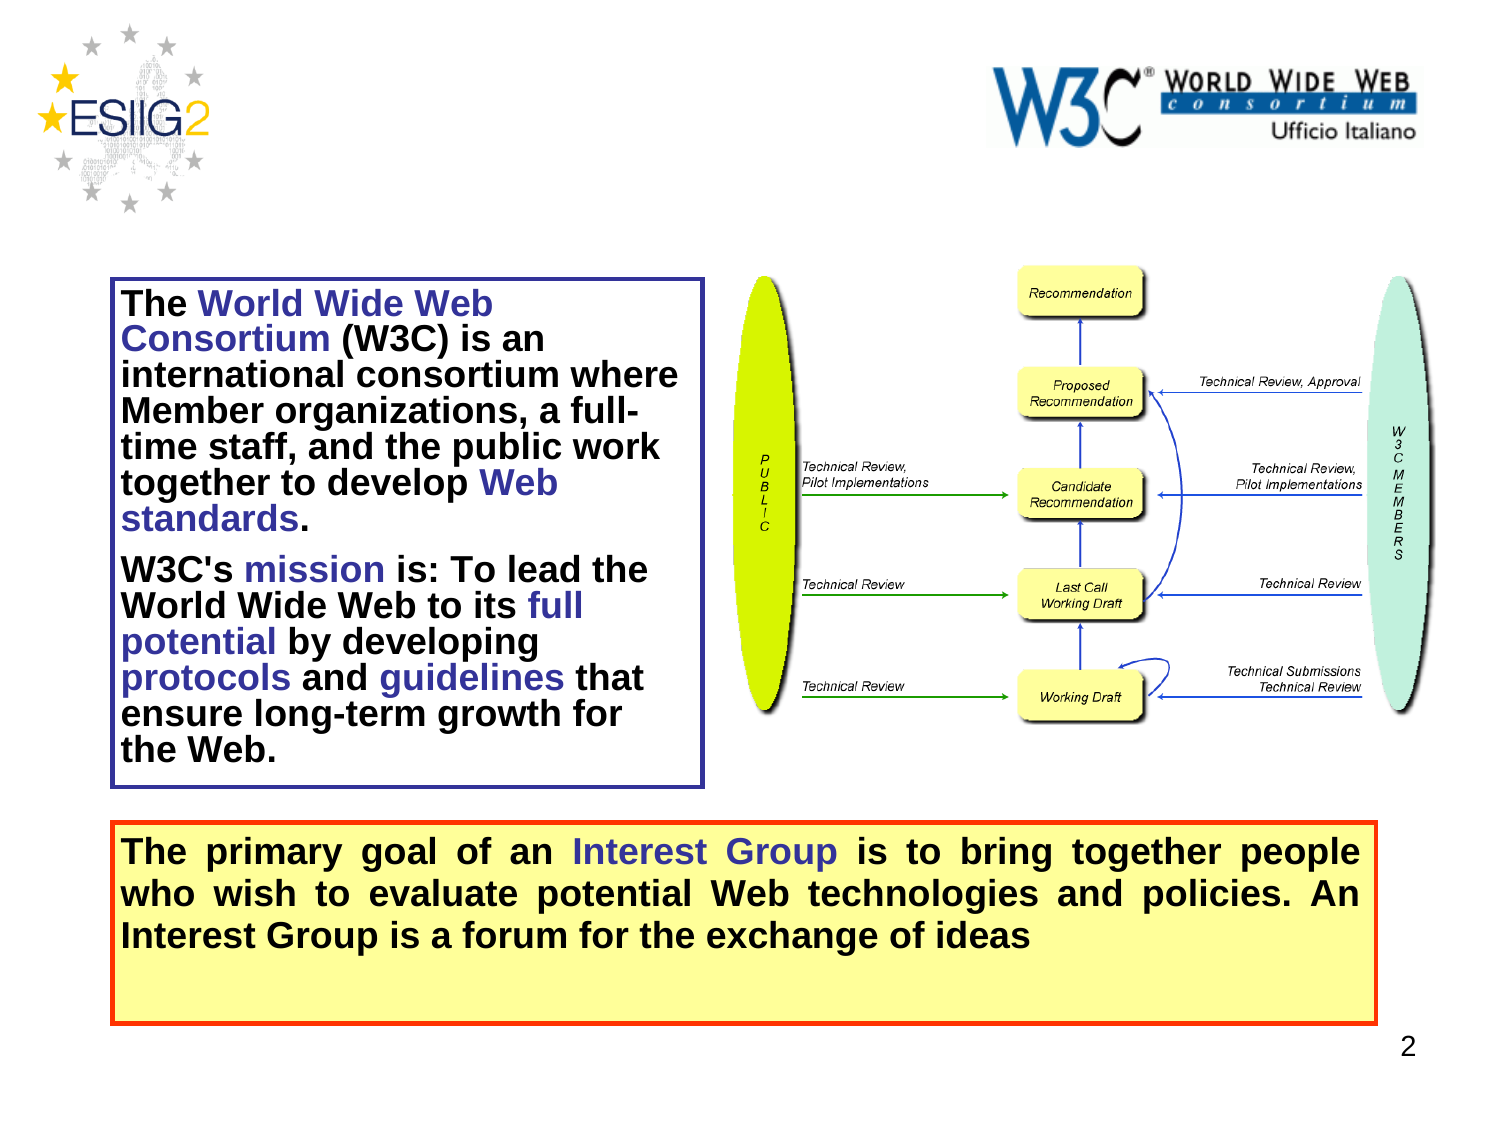

The World Wide Web Consortium (W3C) is an international consortium where Member organizations, a full-time staff, and the public work together to develop Web standards.
W3C's mission is: To lead the World Wide Web to its full potential by developing protocols and guidelines that ensure long-term growth for the Web.
# The primary goal of an Interest Group is to bring together people who wish to evaluate potential Web technologies and policies. An Interest Group is a forum for the exchange of ideas